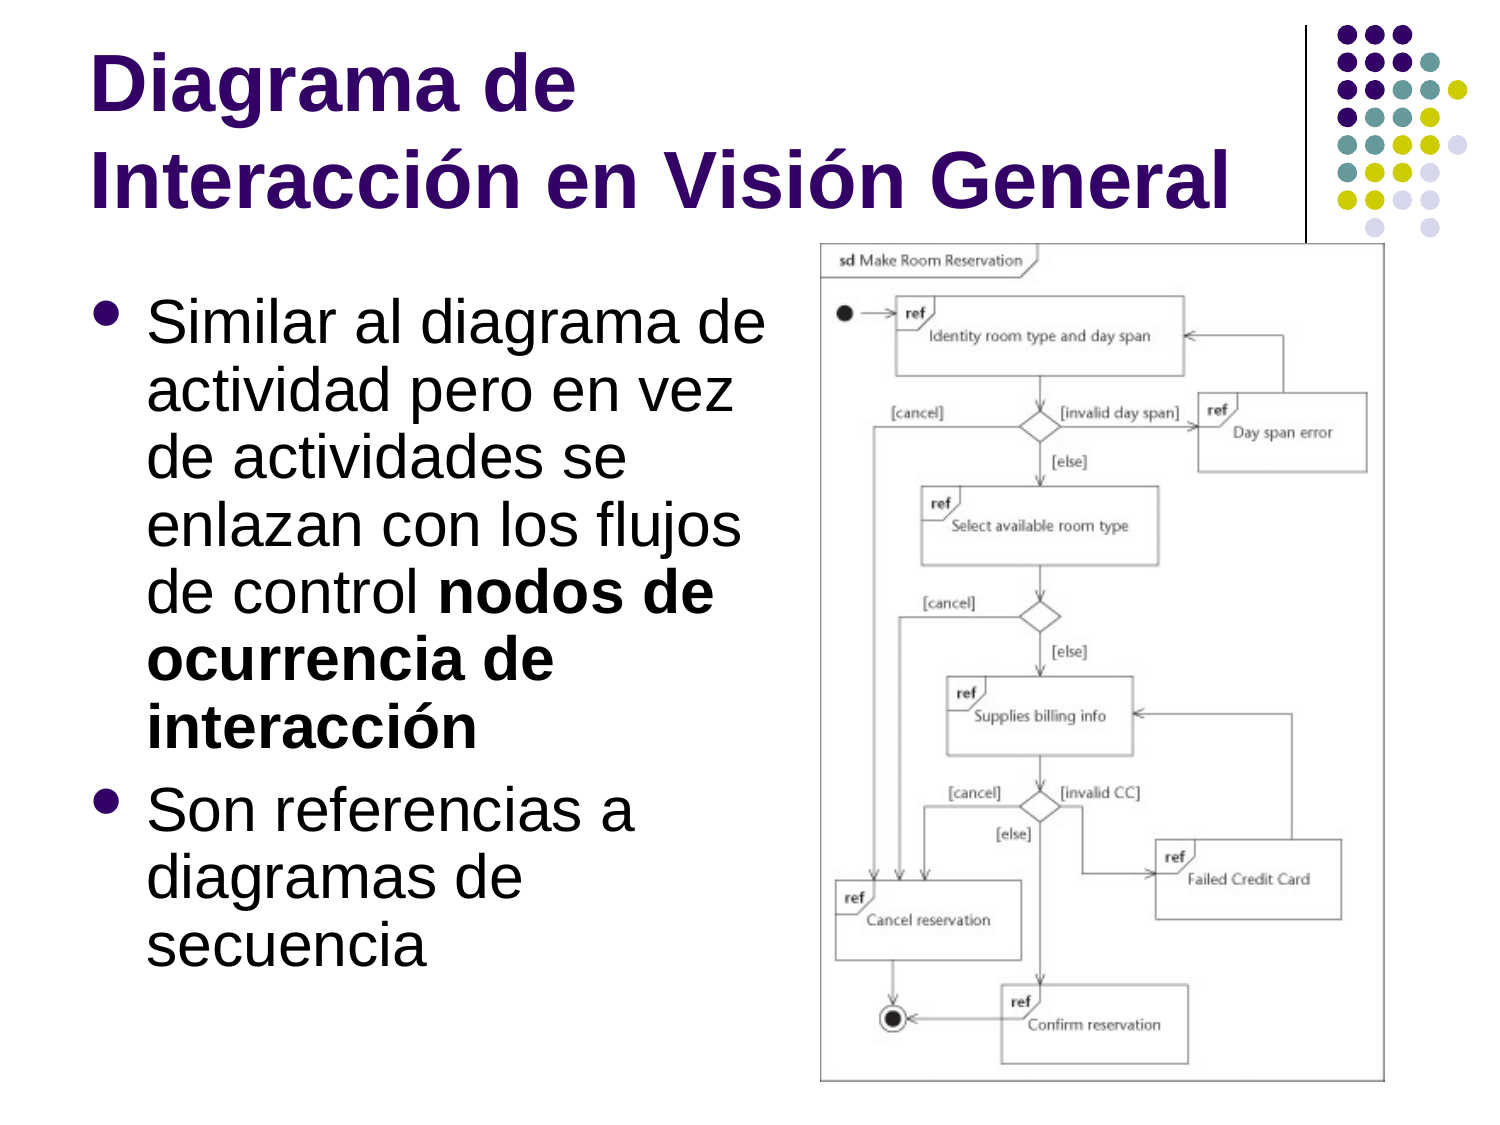

# Diagrama de Interacción en Visión General
Similar al diagrama de actividad pero en vez de actividades se enlazan con los flujos de control nodos de ocurrencia de interacción
Son referencias a diagramas de secuencia